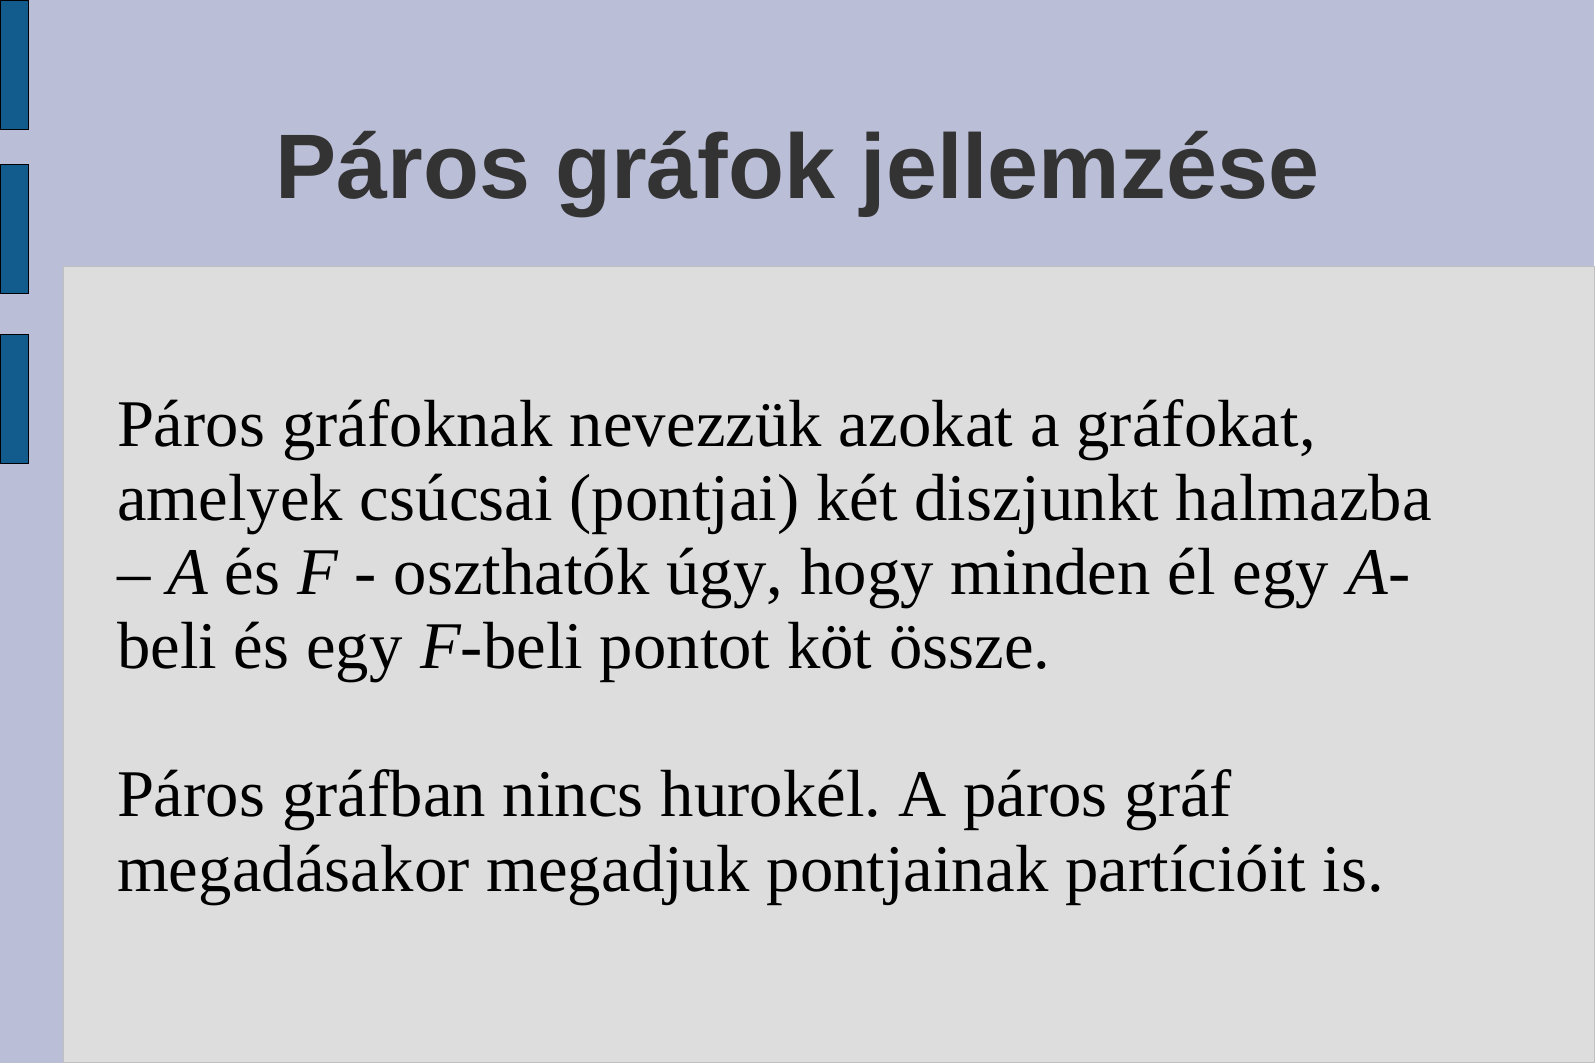

# Páros gráfok jellemzése
Páros gráfoknak nevezzük azokat a gráfokat, amelyek csúcsai (pontjai) két diszjunkt halmazba – A és F - oszthatók úgy, hogy minden él egy A-beli és egy F-beli pontot köt össze.
Páros gráfban nincs hurokél. A páros gráf megadásakor megadjuk pontjainak partícióit is.